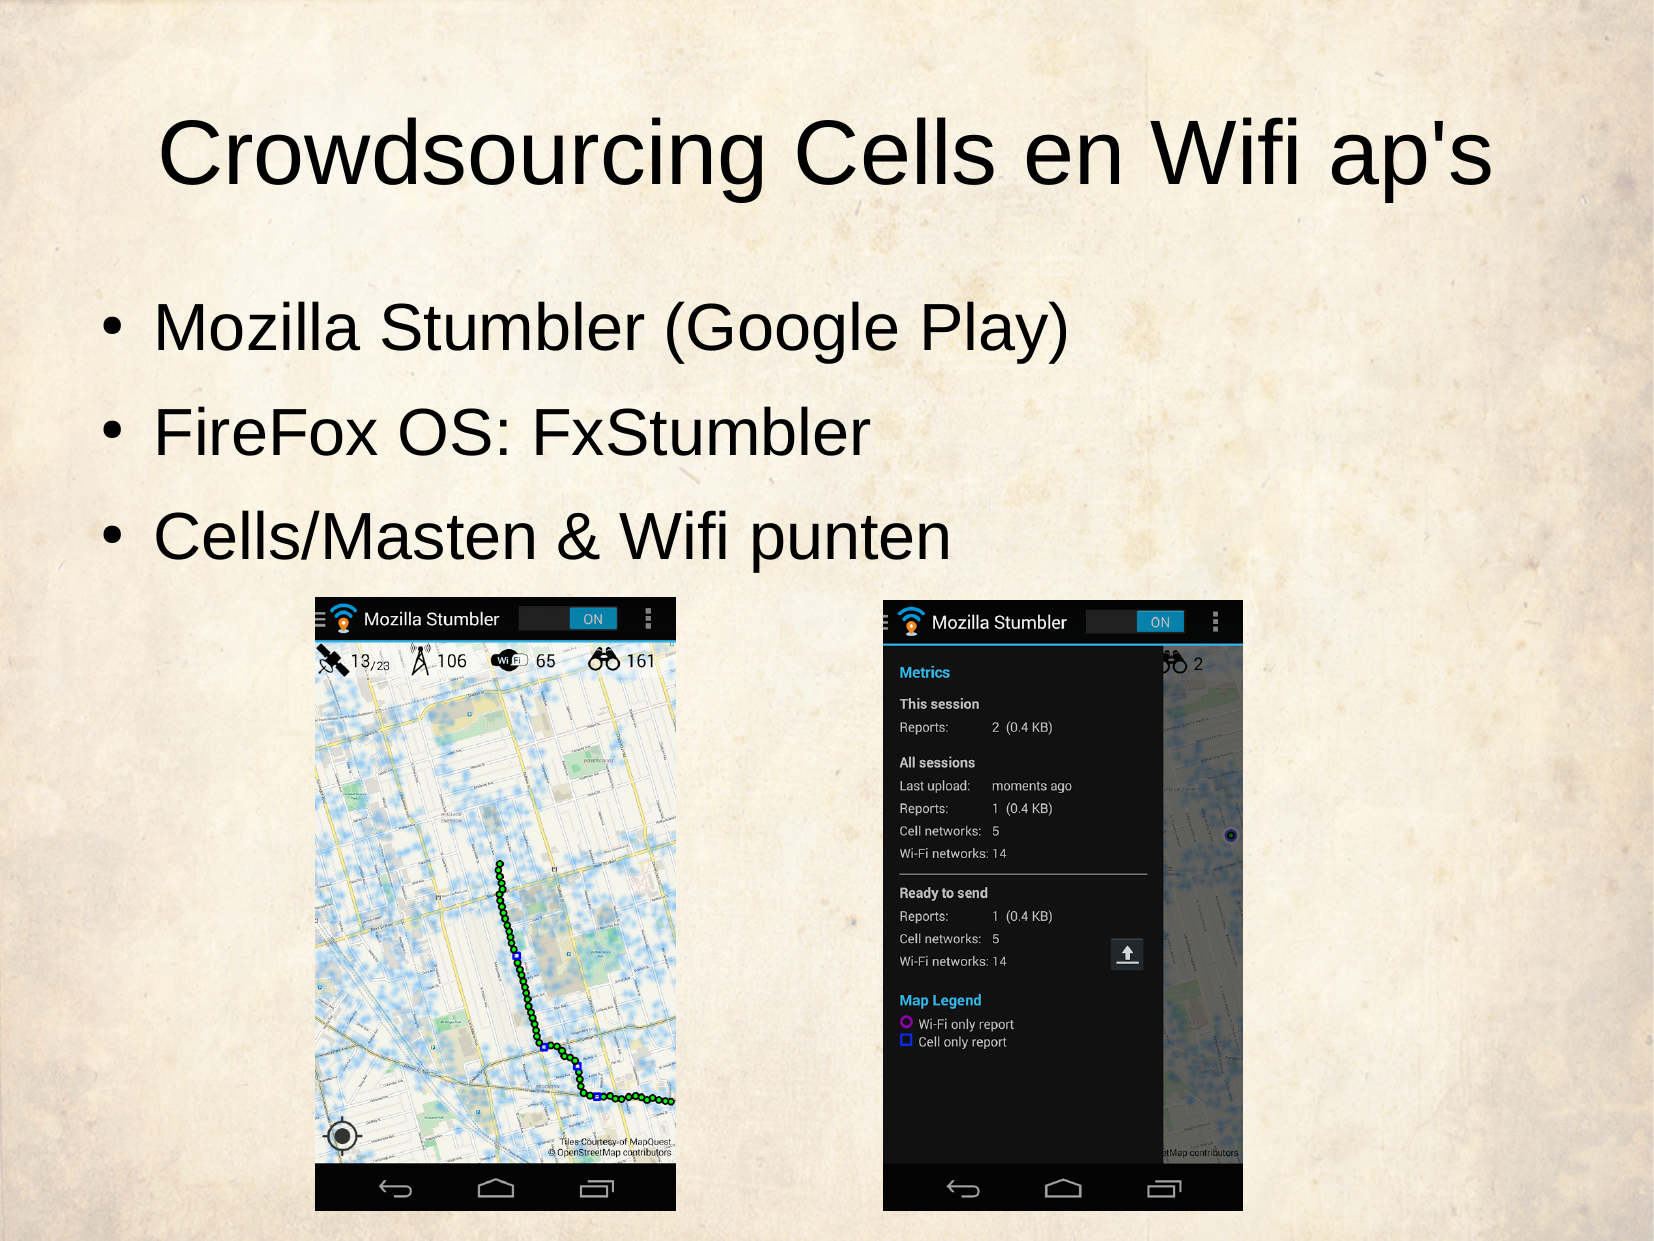

# Crowdsourcing Cells en Wifi ap's
Mozilla Stumbler (Google Play)
FireFox OS: FxStumbler
Cells/Masten & Wifi punten